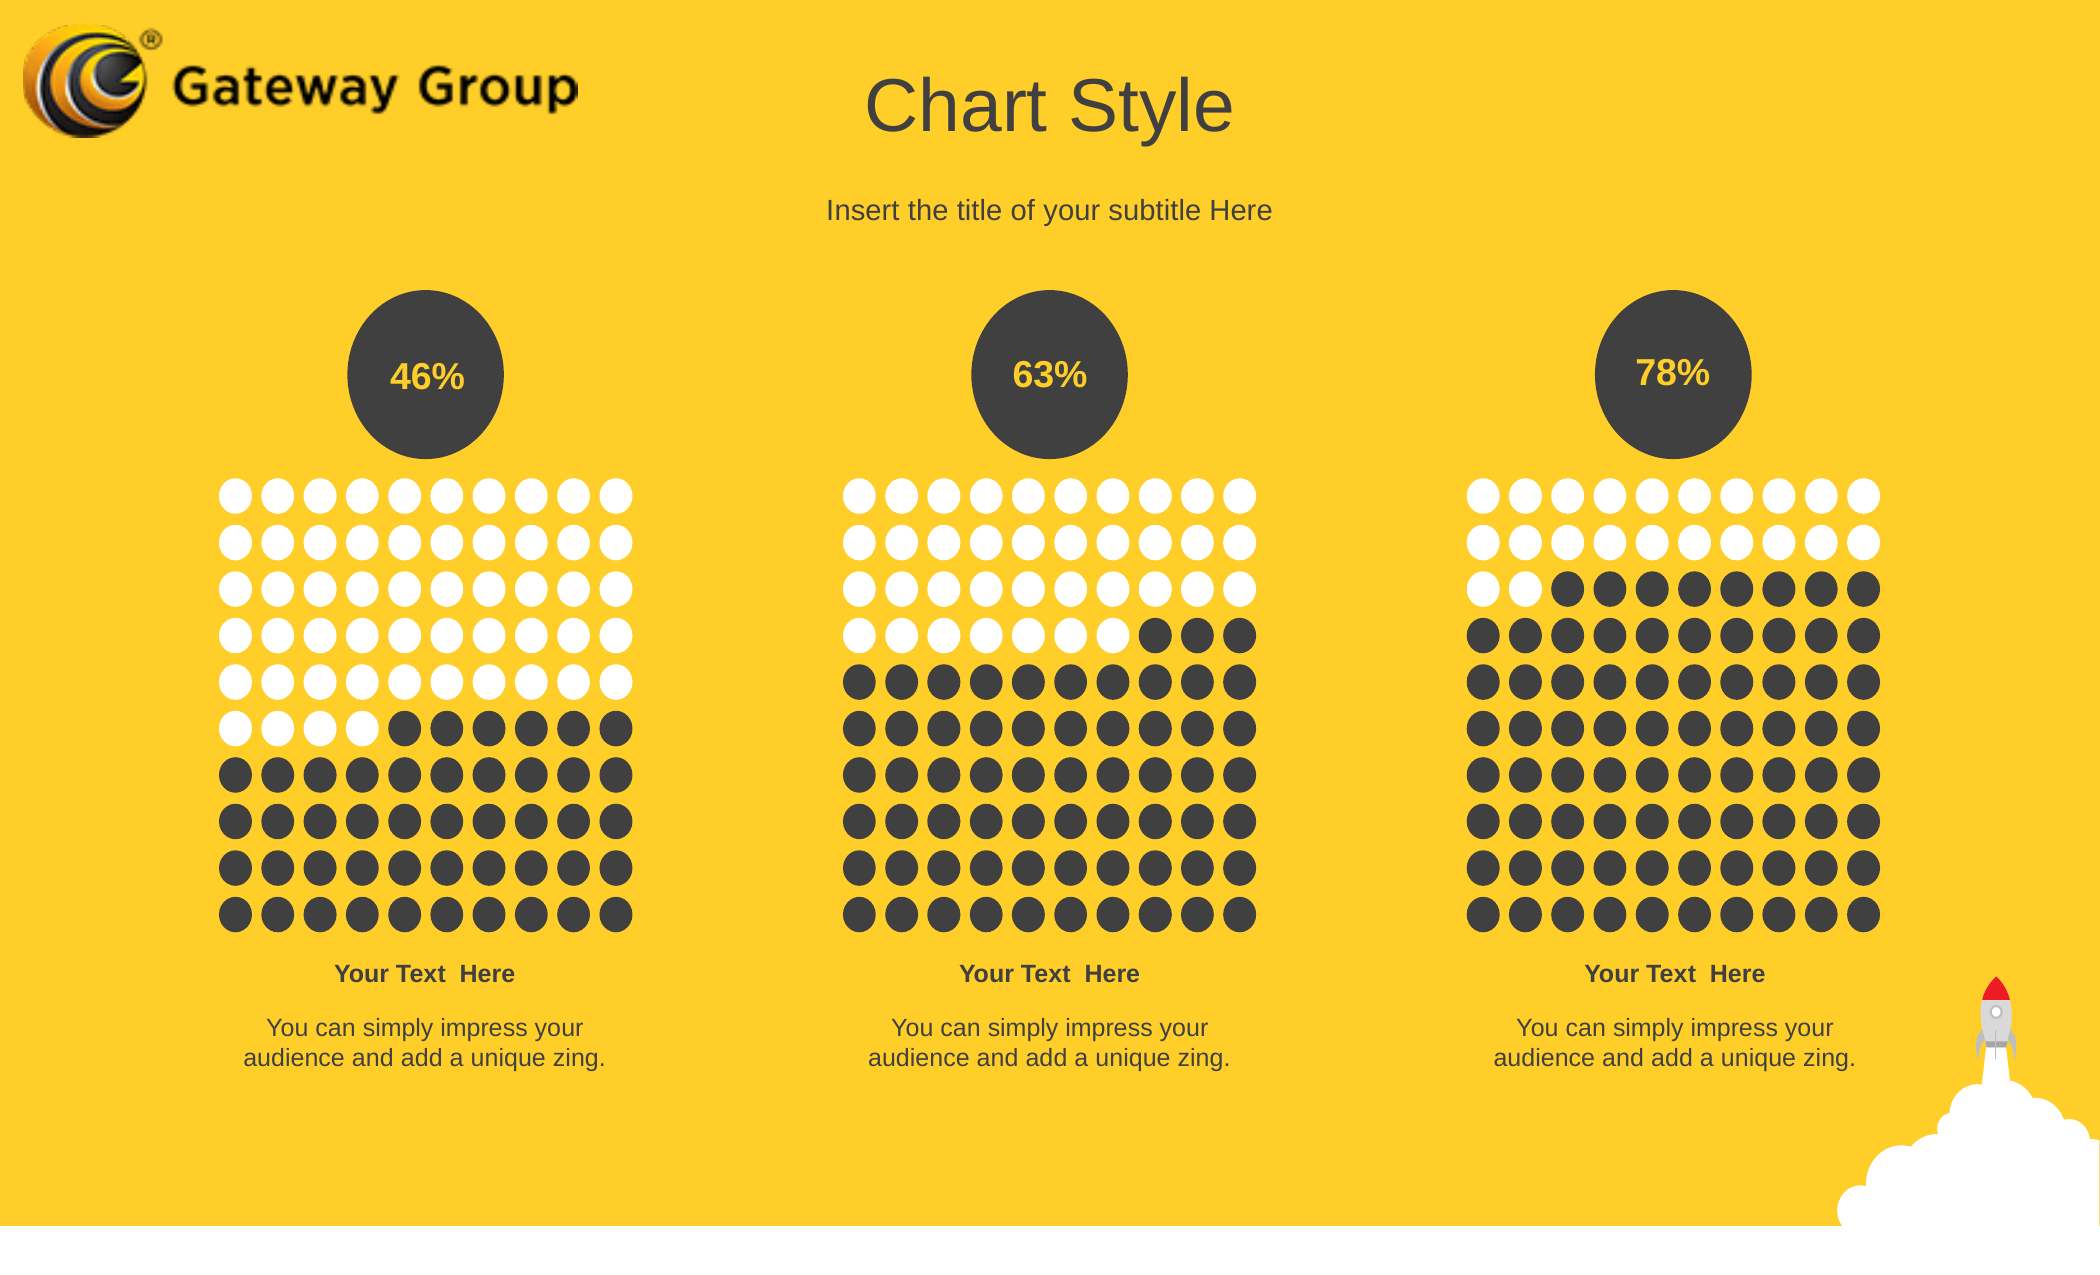

Chart Style
Insert the title of your subtitle Here
78%
63%
46%
Your Text Here
You can simply impress your audience and add a unique zing.
Your Text Here
You can simply impress your audience and add a unique zing.
Your Text Here
You can simply impress your audience and add a unique zing.